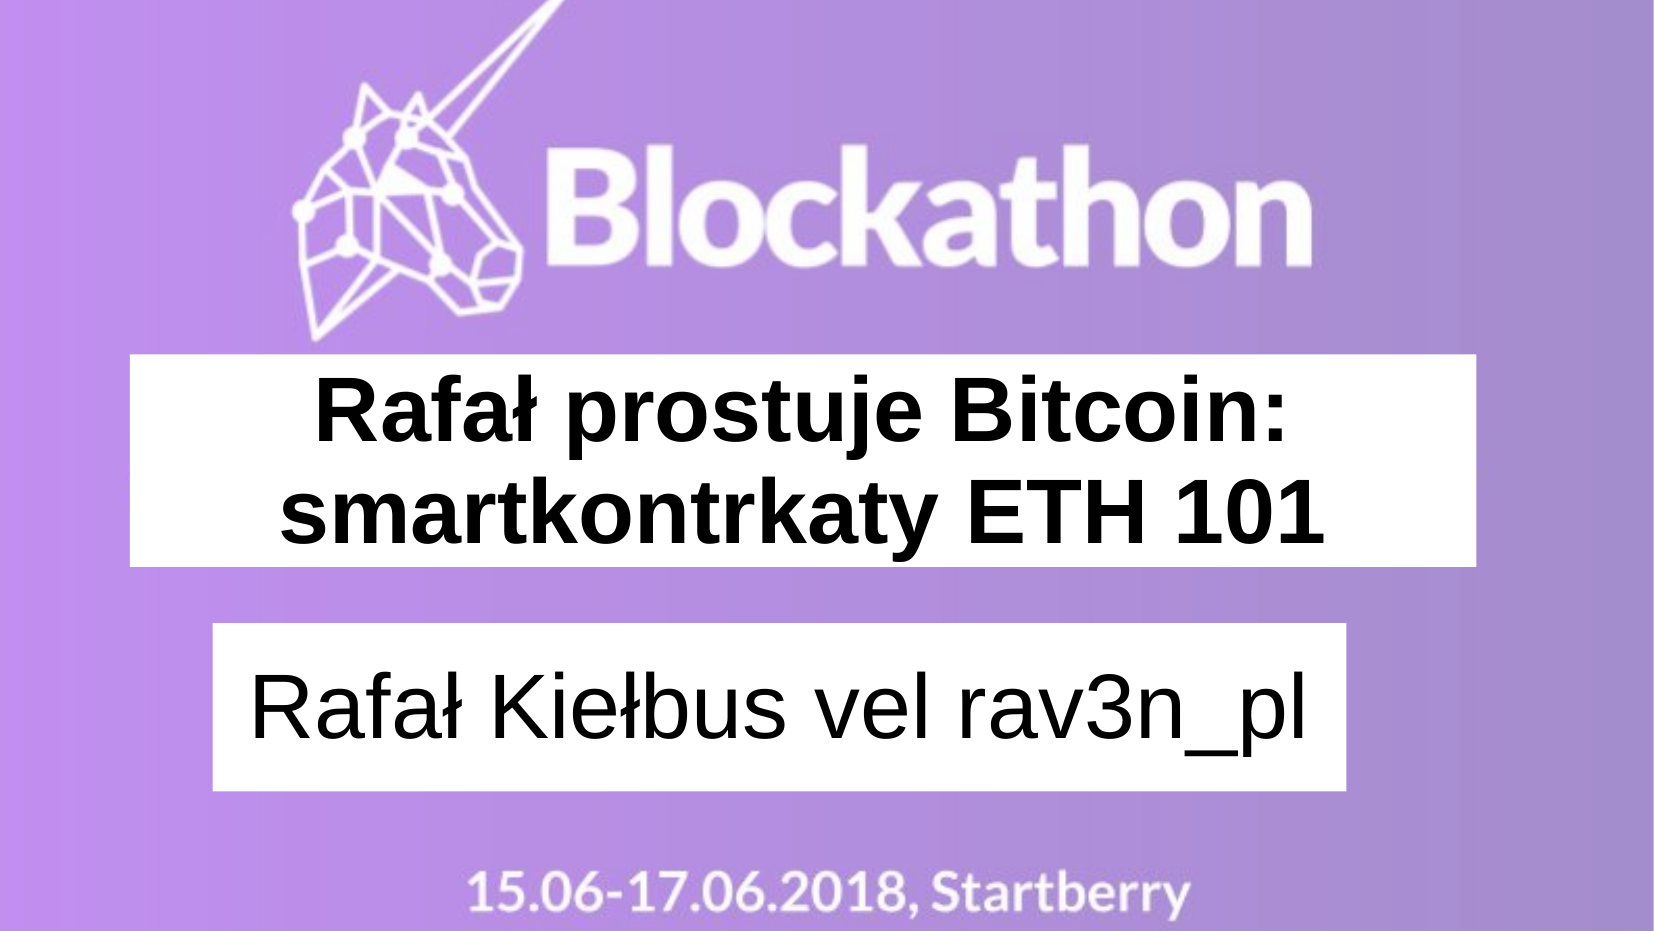

# Rafał prostuje Bitcoin: smartkontrkaty ETH 101
Rafał Kiełbus vel rav3n_pl